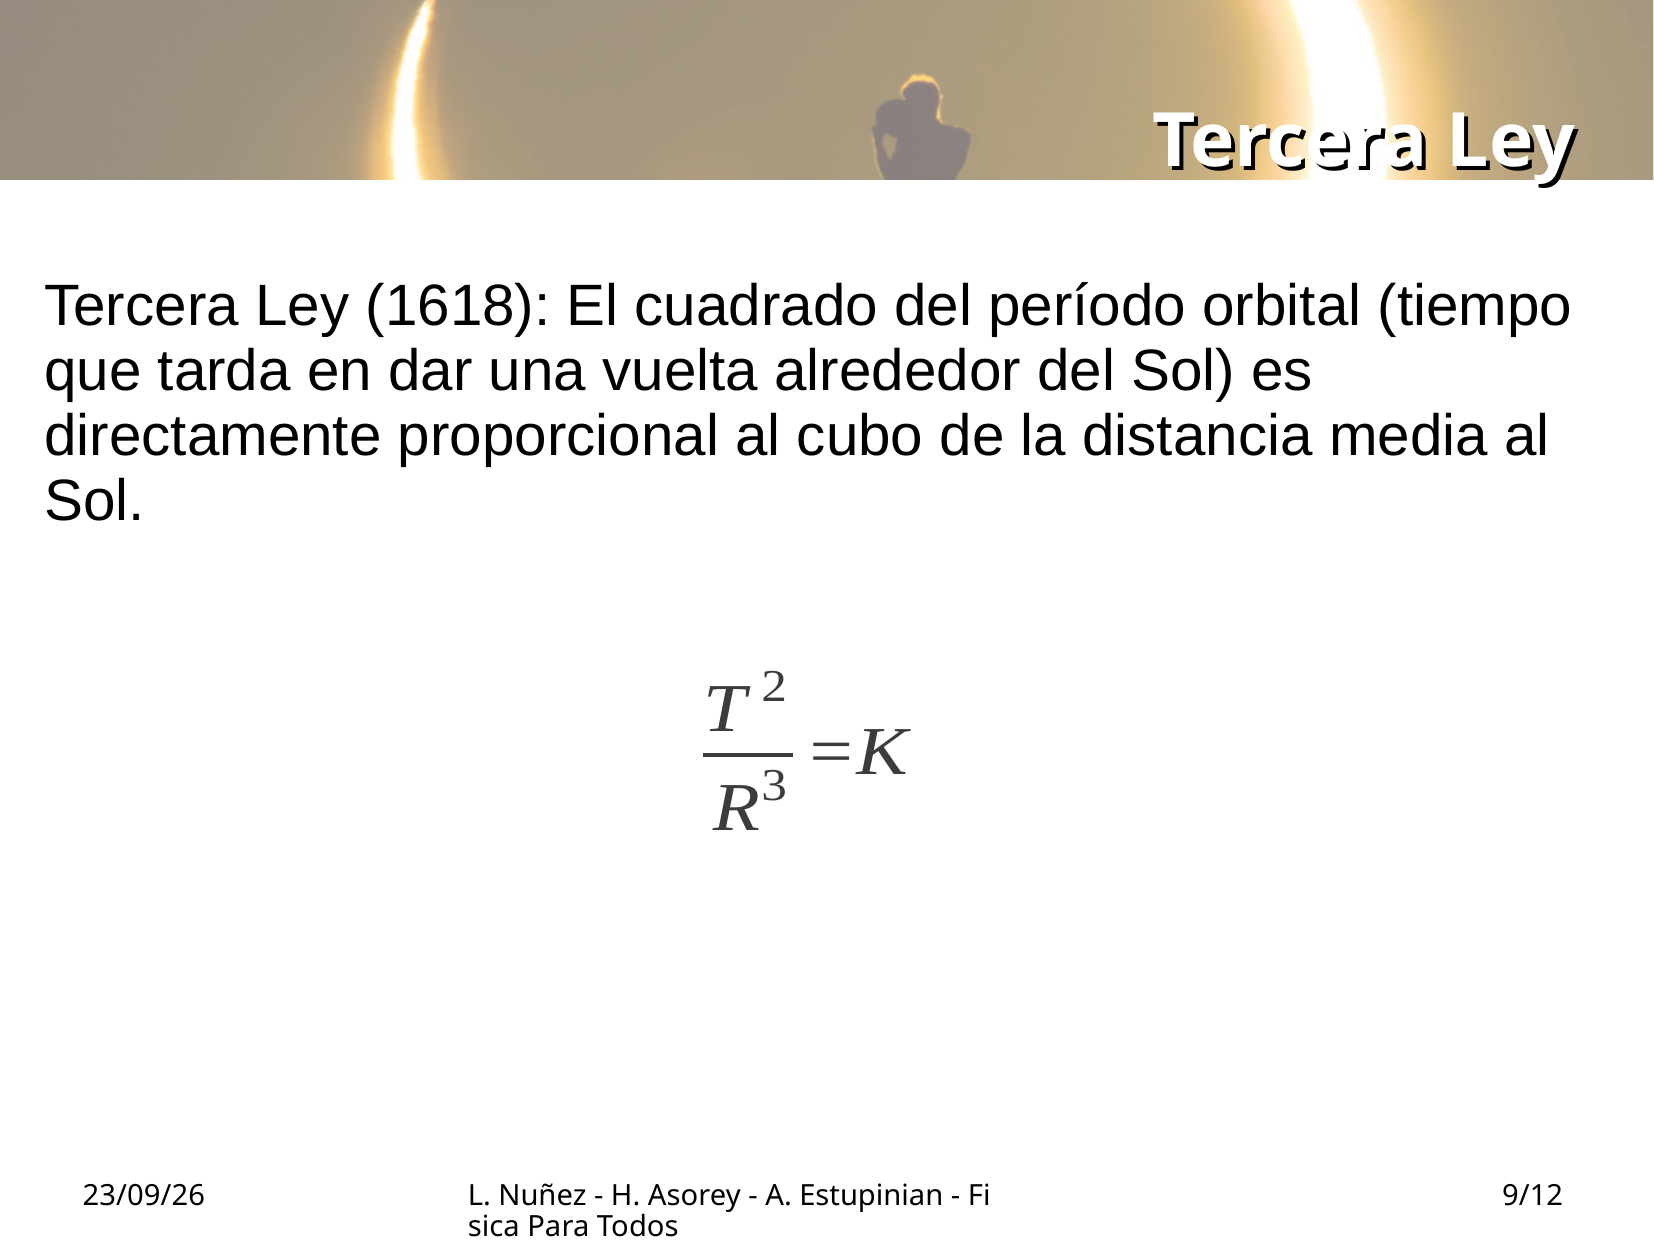

# Tercera Ley
Tercera Ley (1618): El cuadrado del período orbital (tiempo que tarda en dar una vuelta alrededor del Sol) es directamente proporcional al cubo de la distancia media al Sol.
L. Nuñez - H. Asorey - A. Estupinian - Fisica Para Todos
9